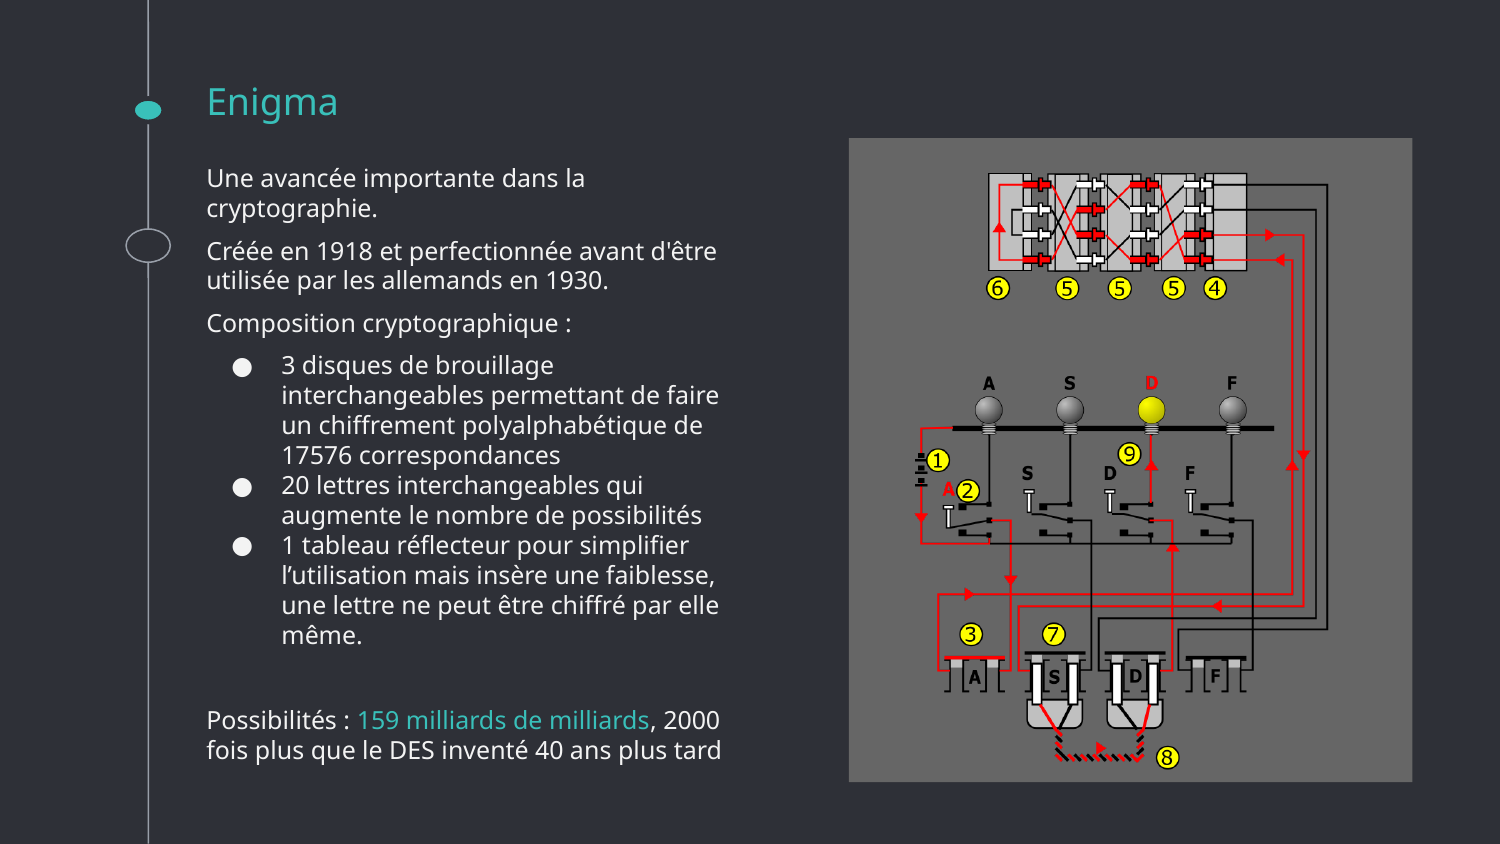

# Enigma
Une avancée importante dans la cryptographie.
Créée en 1918 et perfectionnée avant d'être utilisée par les allemands en 1930.
Composition cryptographique :
3 disques de brouillage interchangeables permettant de faire un chiffrement polyalphabétique de 17576 correspondances
20 lettres interchangeables qui augmente le nombre de possibilités
1 tableau réflecteur pour simplifier l’utilisation mais insère une faiblesse, une lettre ne peut être chiffré par elle même.
Possibilités : 159 milliards de milliards, 2000 fois plus que le DES inventé 40 ans plus tard